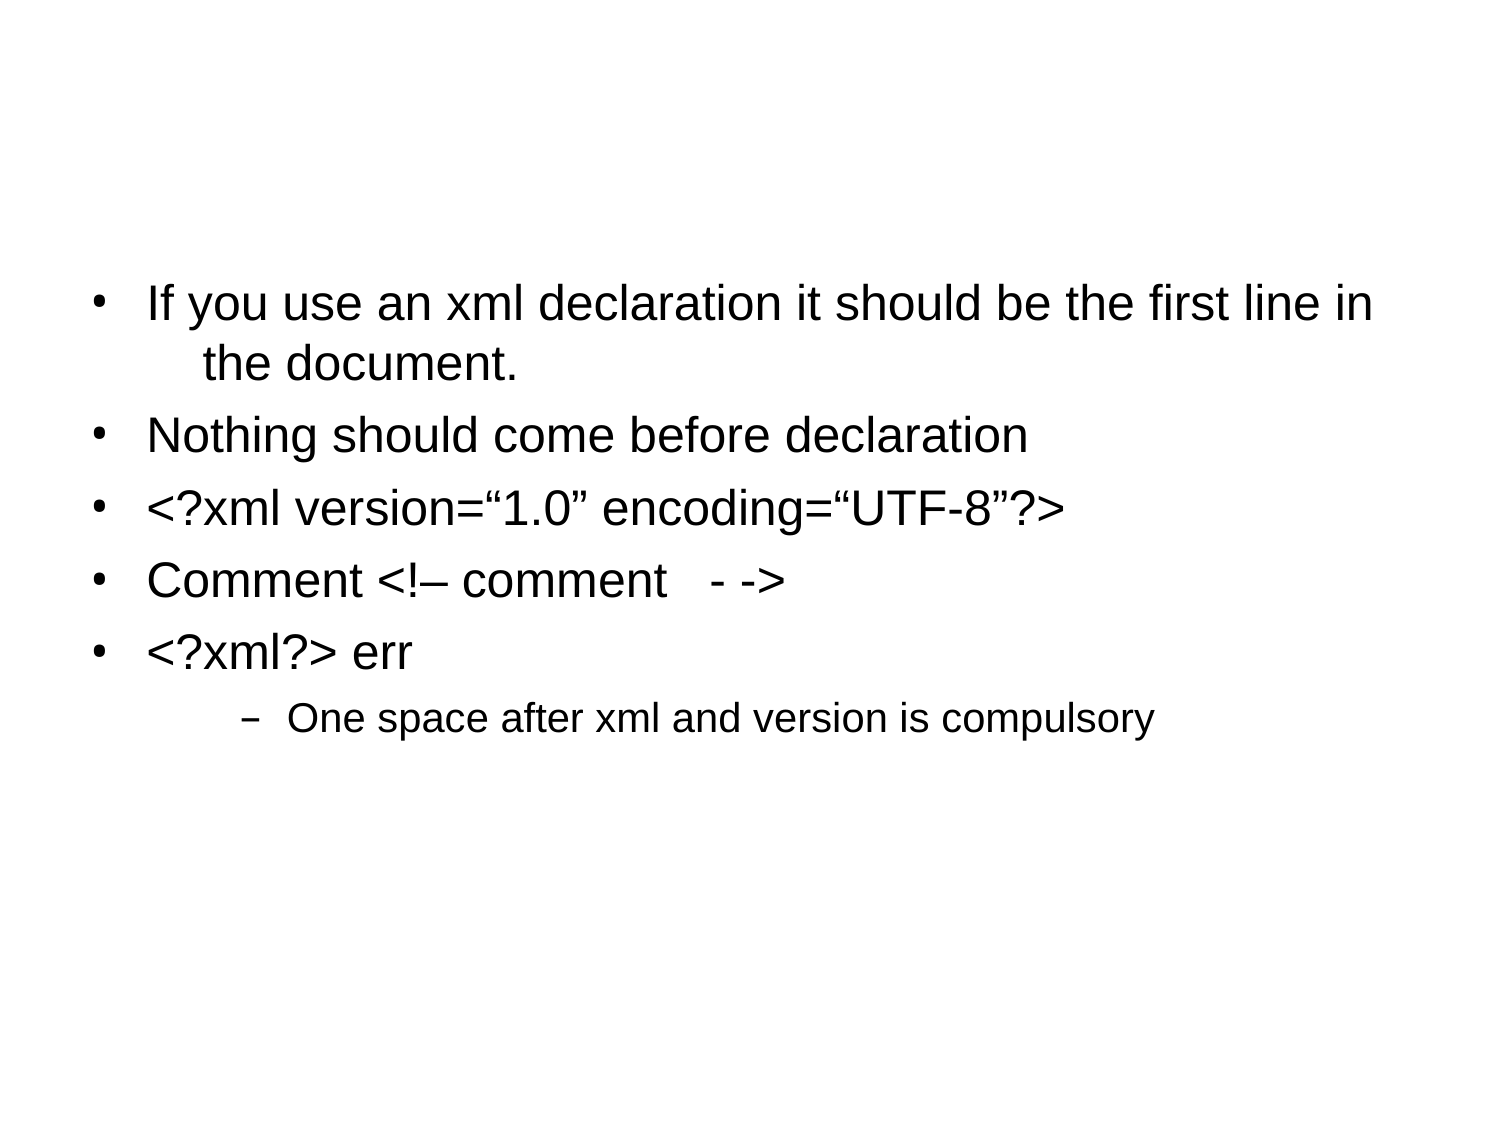

#
If you use an xml declaration it should be the first line in the document.
Nothing should come before declaration
<?xml version=“1.0” encoding=“UTF-8”?>
Comment <!– comment - ->
<?xml?> err
One space after xml and version is compulsory